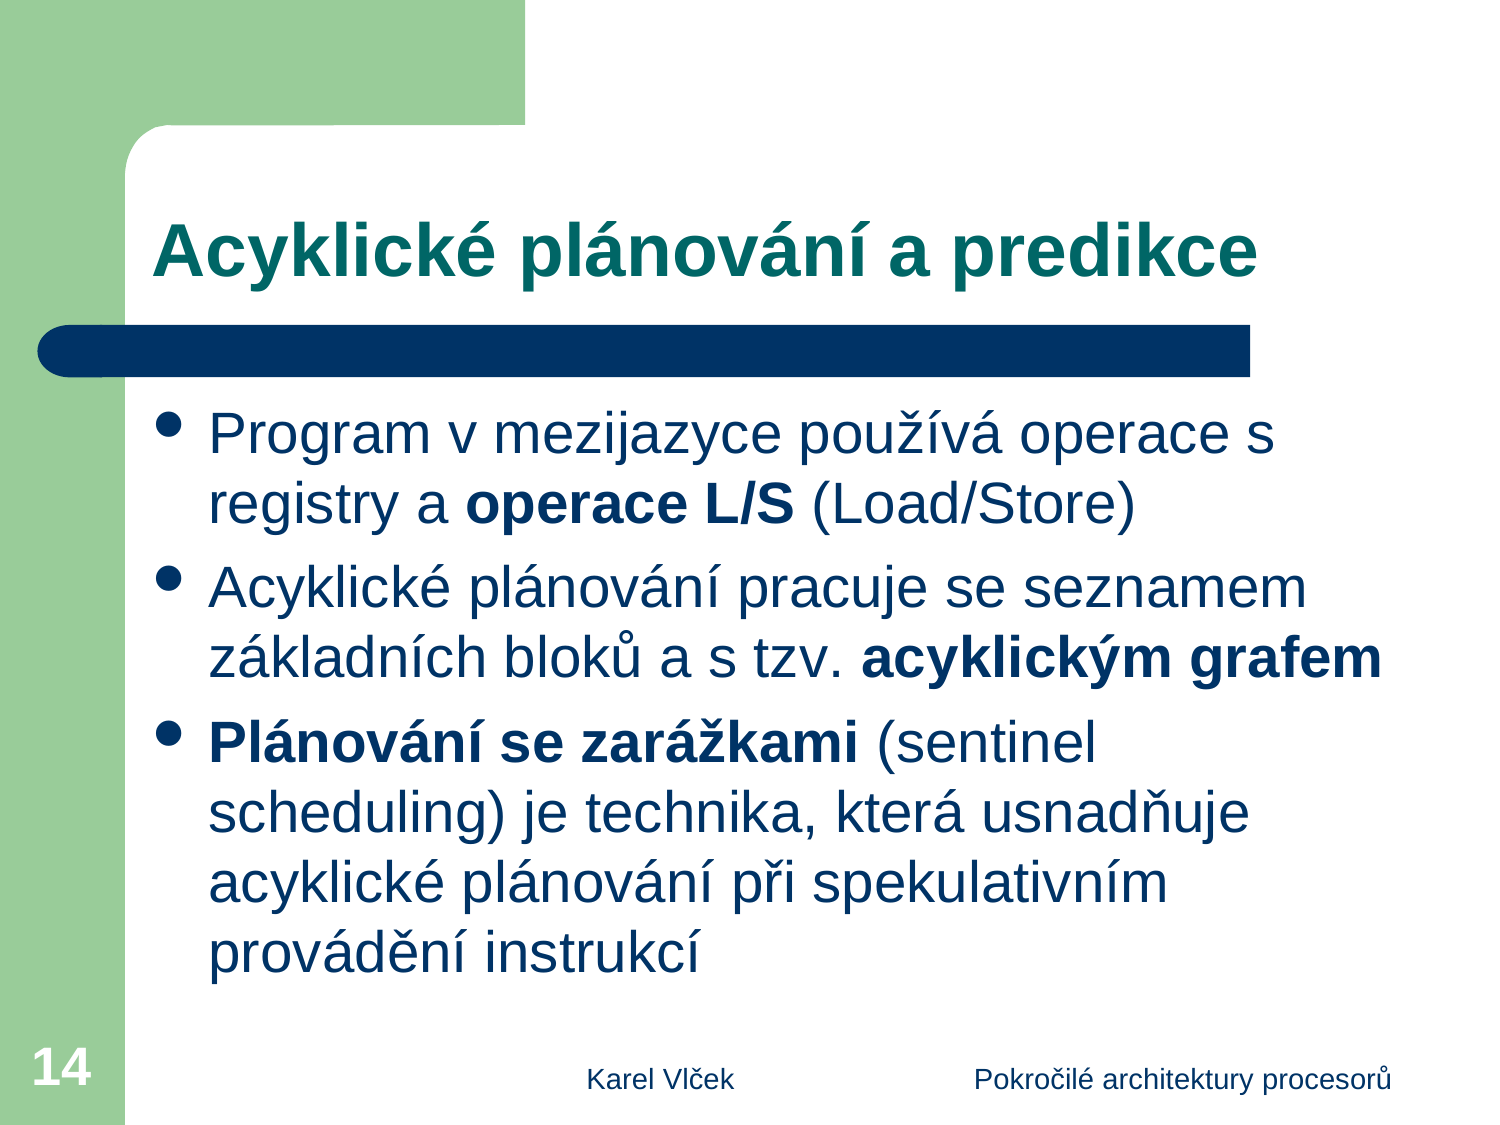

# Acyklické plánování a predikce
Program v mezijazyce používá operace s registry a operace L/S (Load/Store)
Acyklické plánování pracuje se seznamem základních bloků a s tzv. acyklickým grafem
Plánování se zarážkami (sentinel scheduling) je technika, která usnadňuje acyklické plánování při spekulativním provádění instrukcí
14
Karel Vlček
Pokročilé architektury procesorů